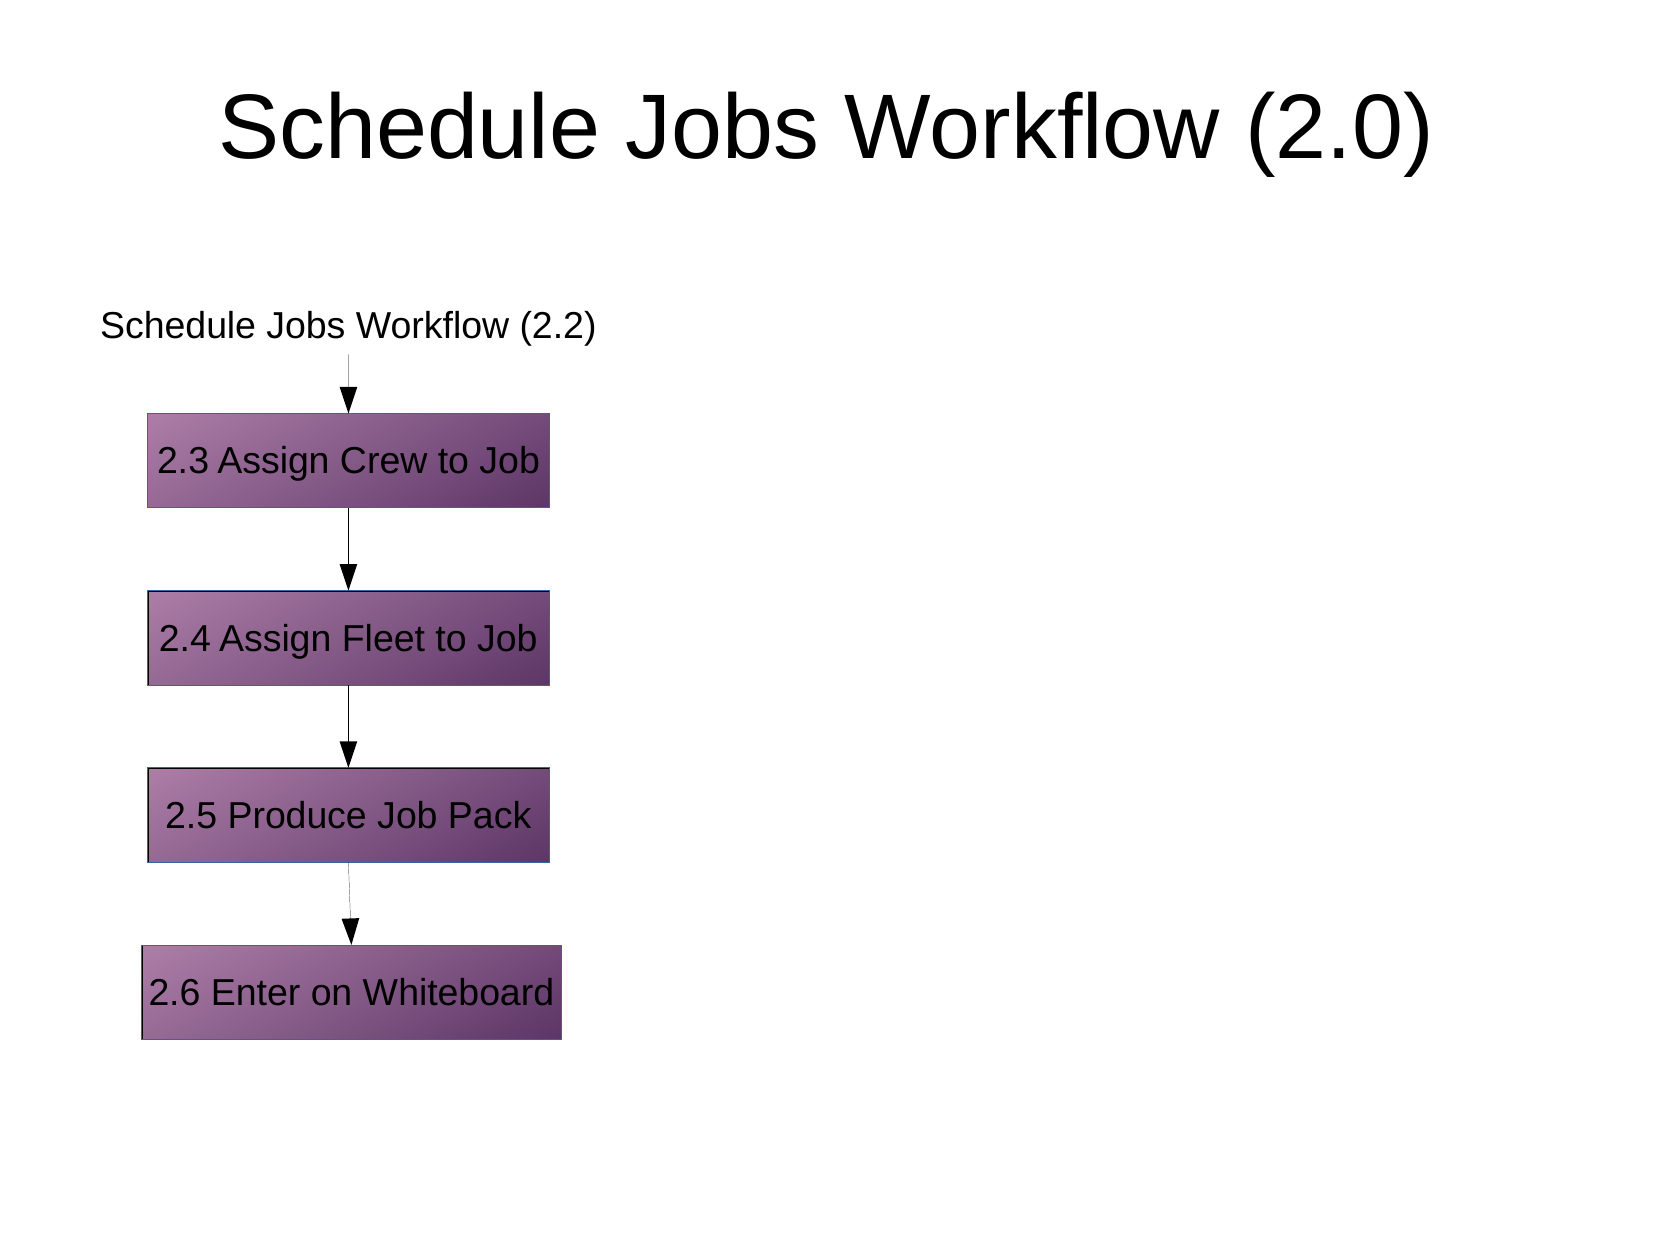

# Schedule Jobs Workflow (2.0)
Schedule Jobs Workflow (2.2)
2.3 Assign Crew to Job
2.4 Assign Fleet to Job
2.5 Produce Job Pack
2.6 Enter on Whiteboard